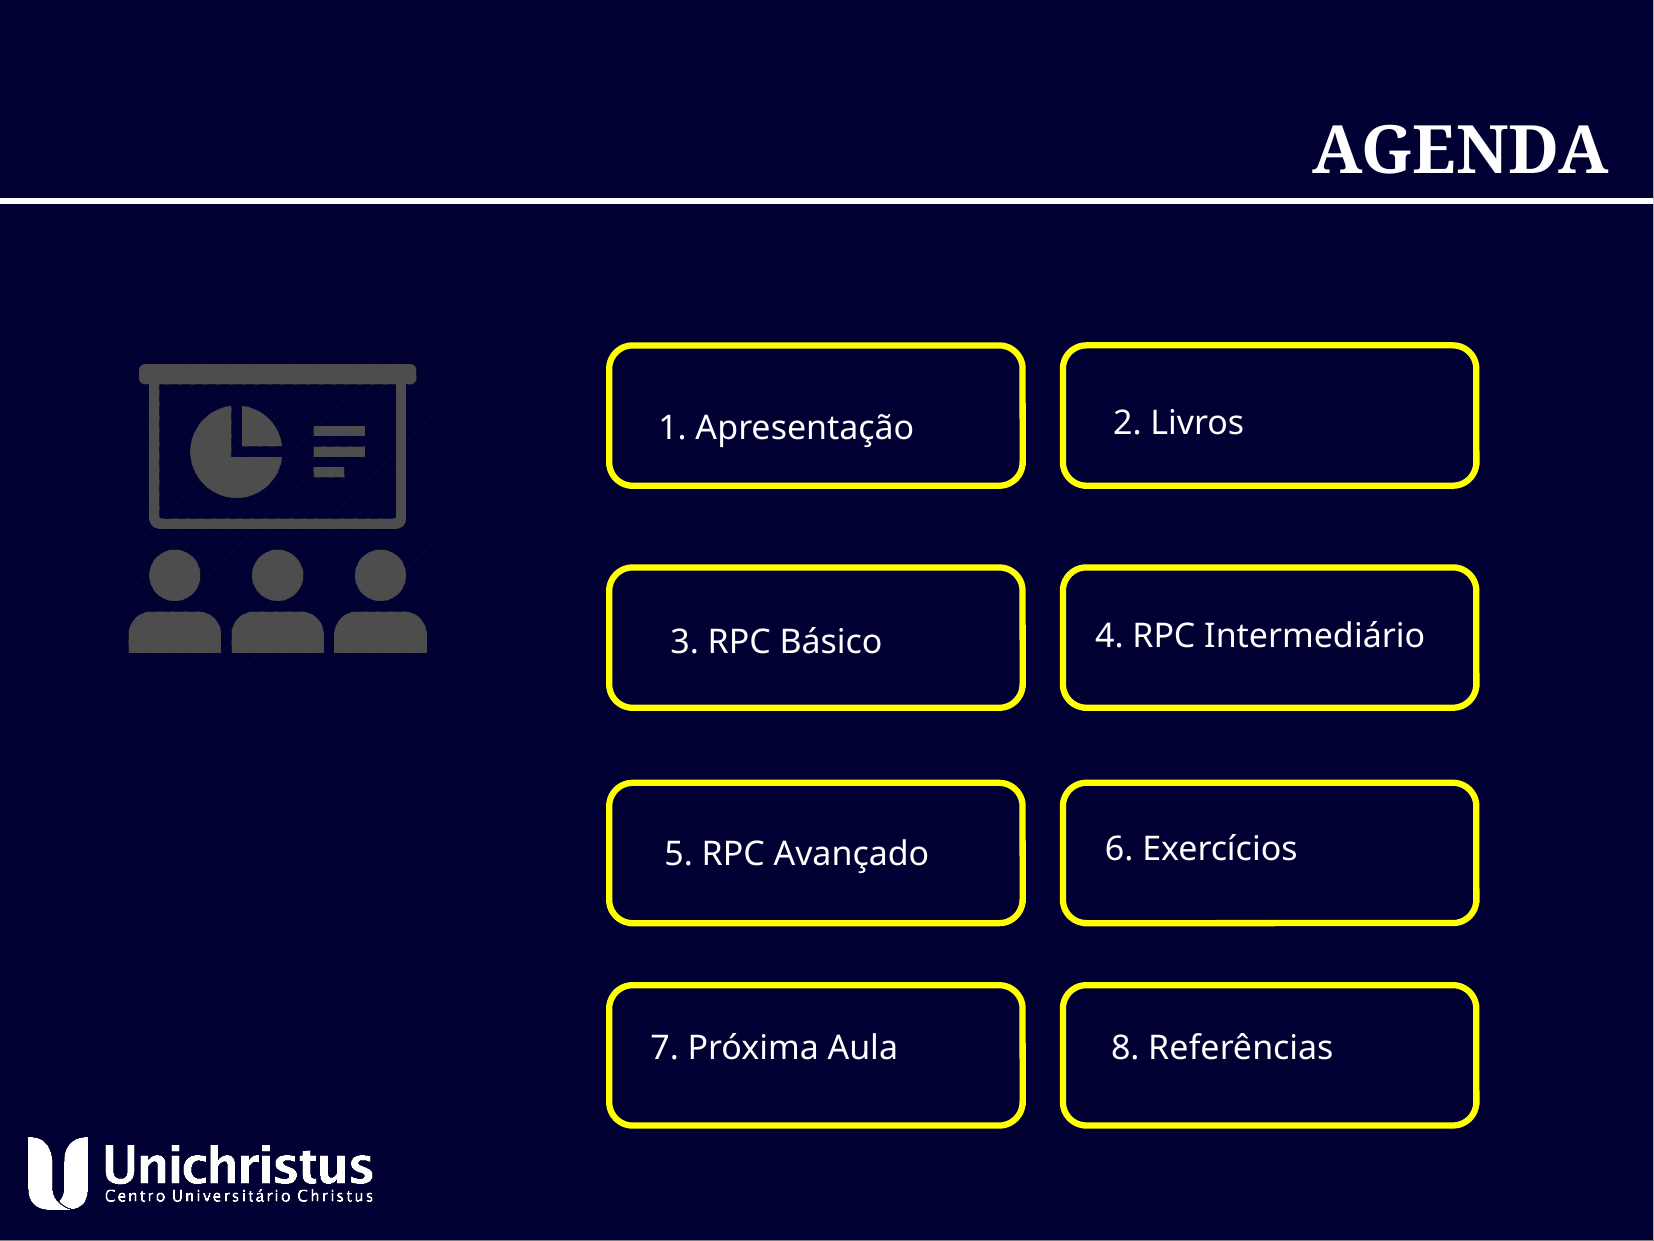

AGENDA
2. Livros
1. Apresentação
4. RPC Intermediário
3. RPC Básico
6. Exercícios
5. RPC Avançado
7. Próxima Aula
8. Referências